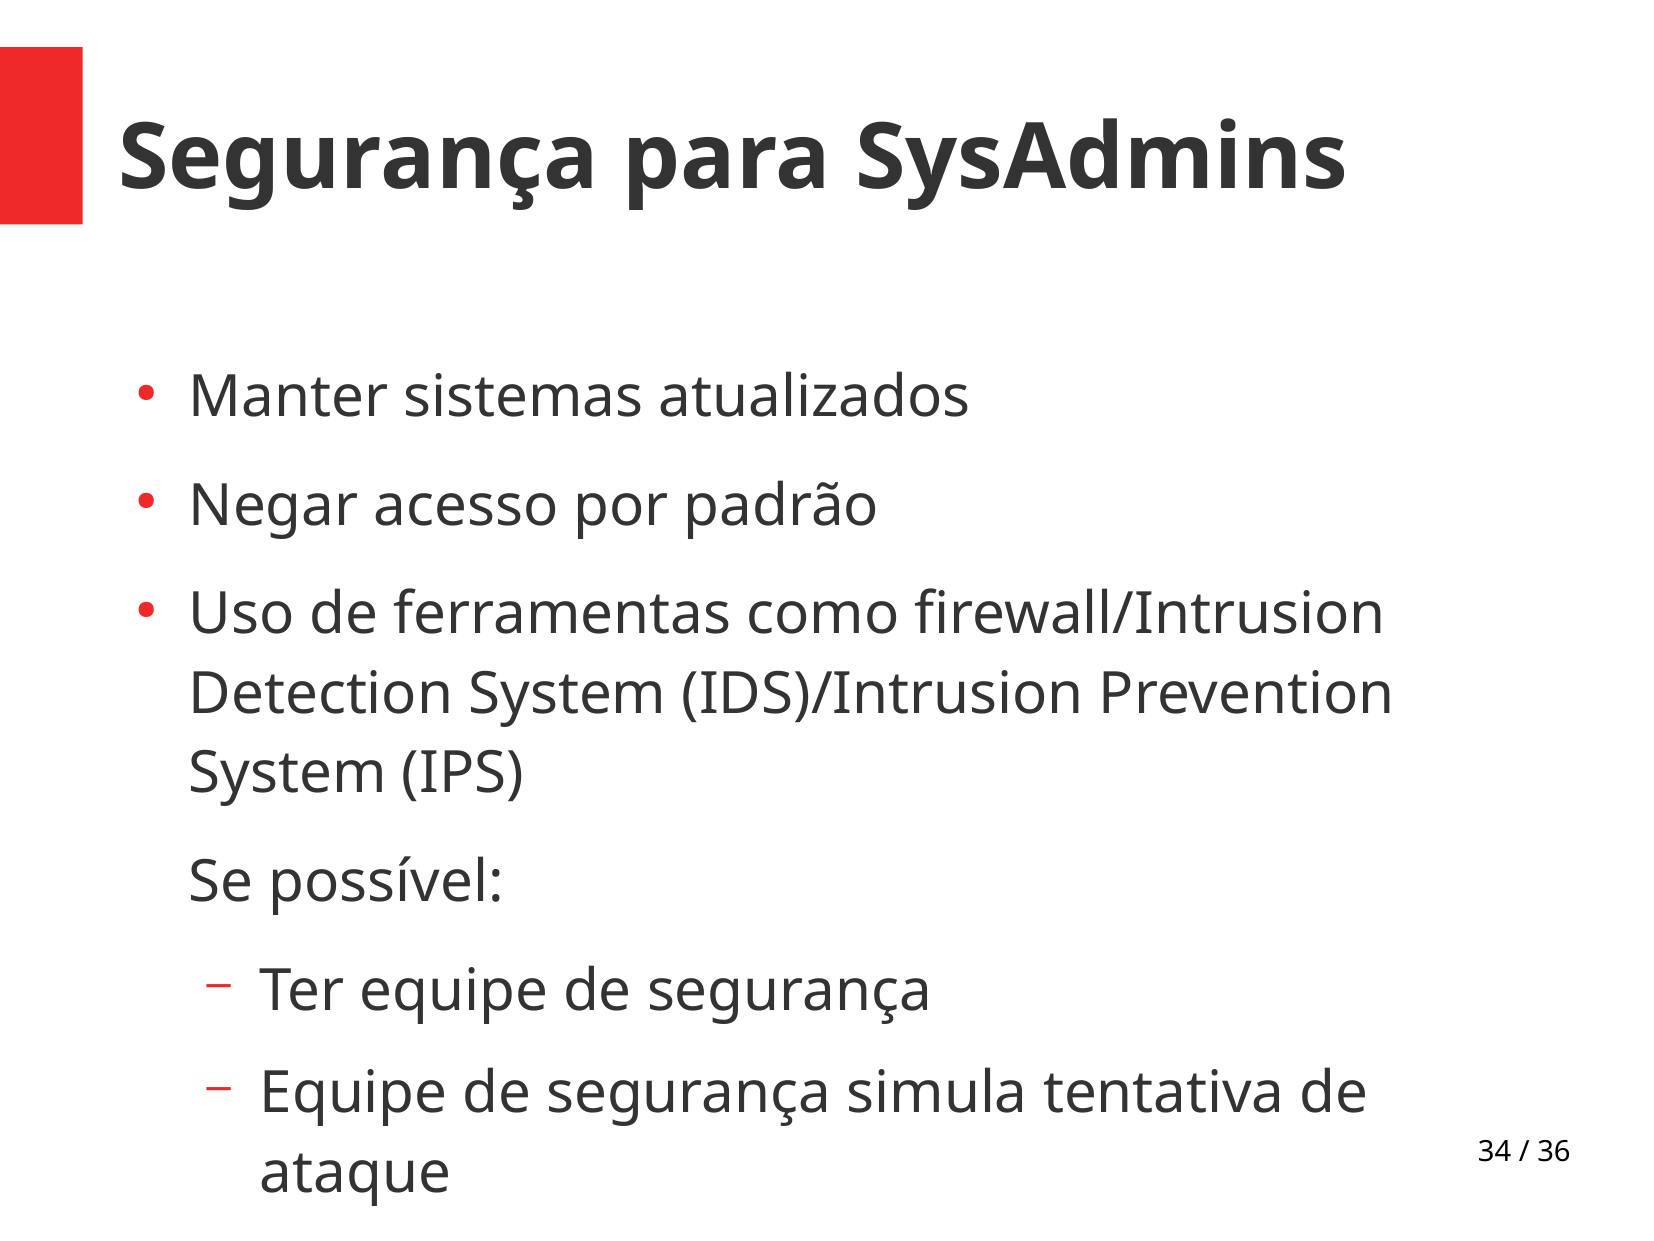

# Segurança para SysAdmins
Manter sistemas atualizados
Negar acesso por padrão
Uso de ferramentas como firewall/Intrusion Detection System (IDS)/Intrusion Prevention System (IPS)
Se possível:
Ter equipe de segurança
Equipe de segurança simula tentativa de ataque
34